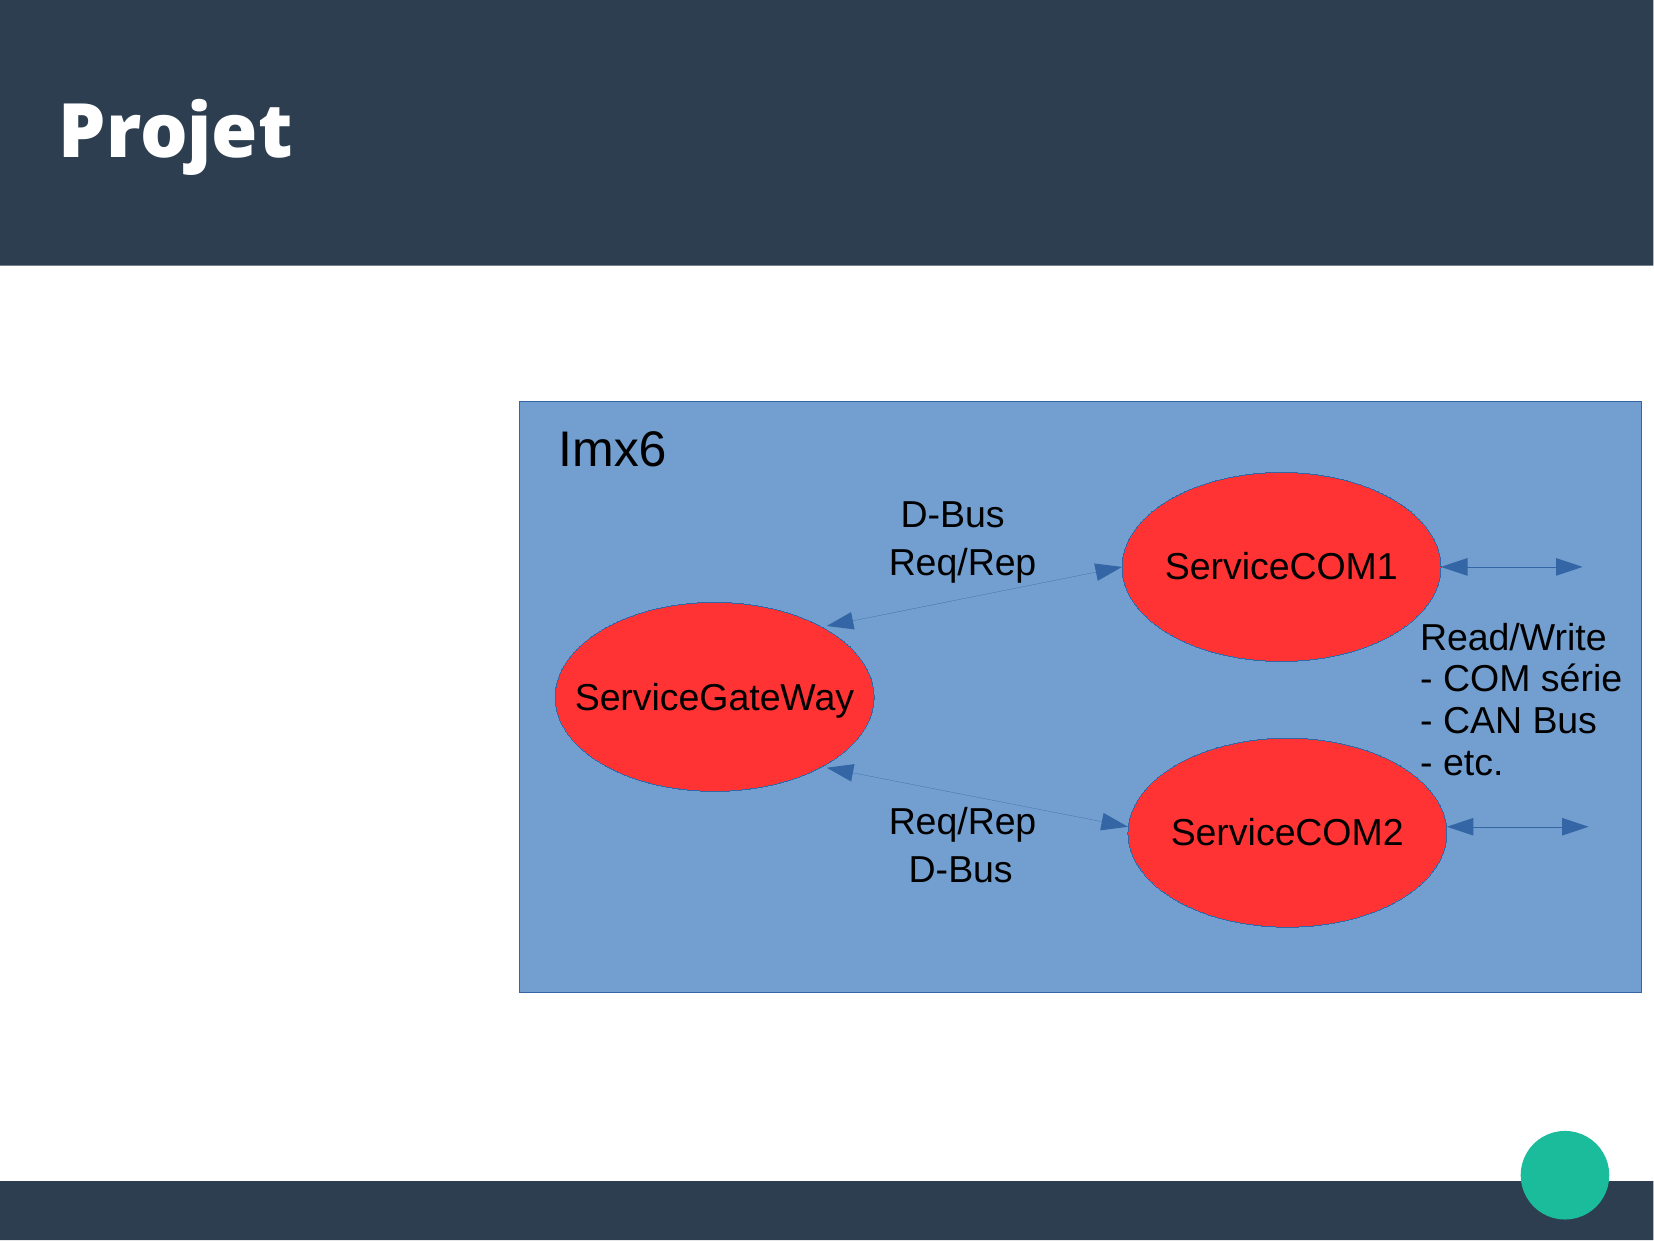

# Projet
Imx6
ServiceCOM1
D-Bus
Req/Rep
ServiceGateWay
Read/Write
- COM série
- CAN Bus
- etc.
ServiceCOM2
Req/Rep
D-Bus